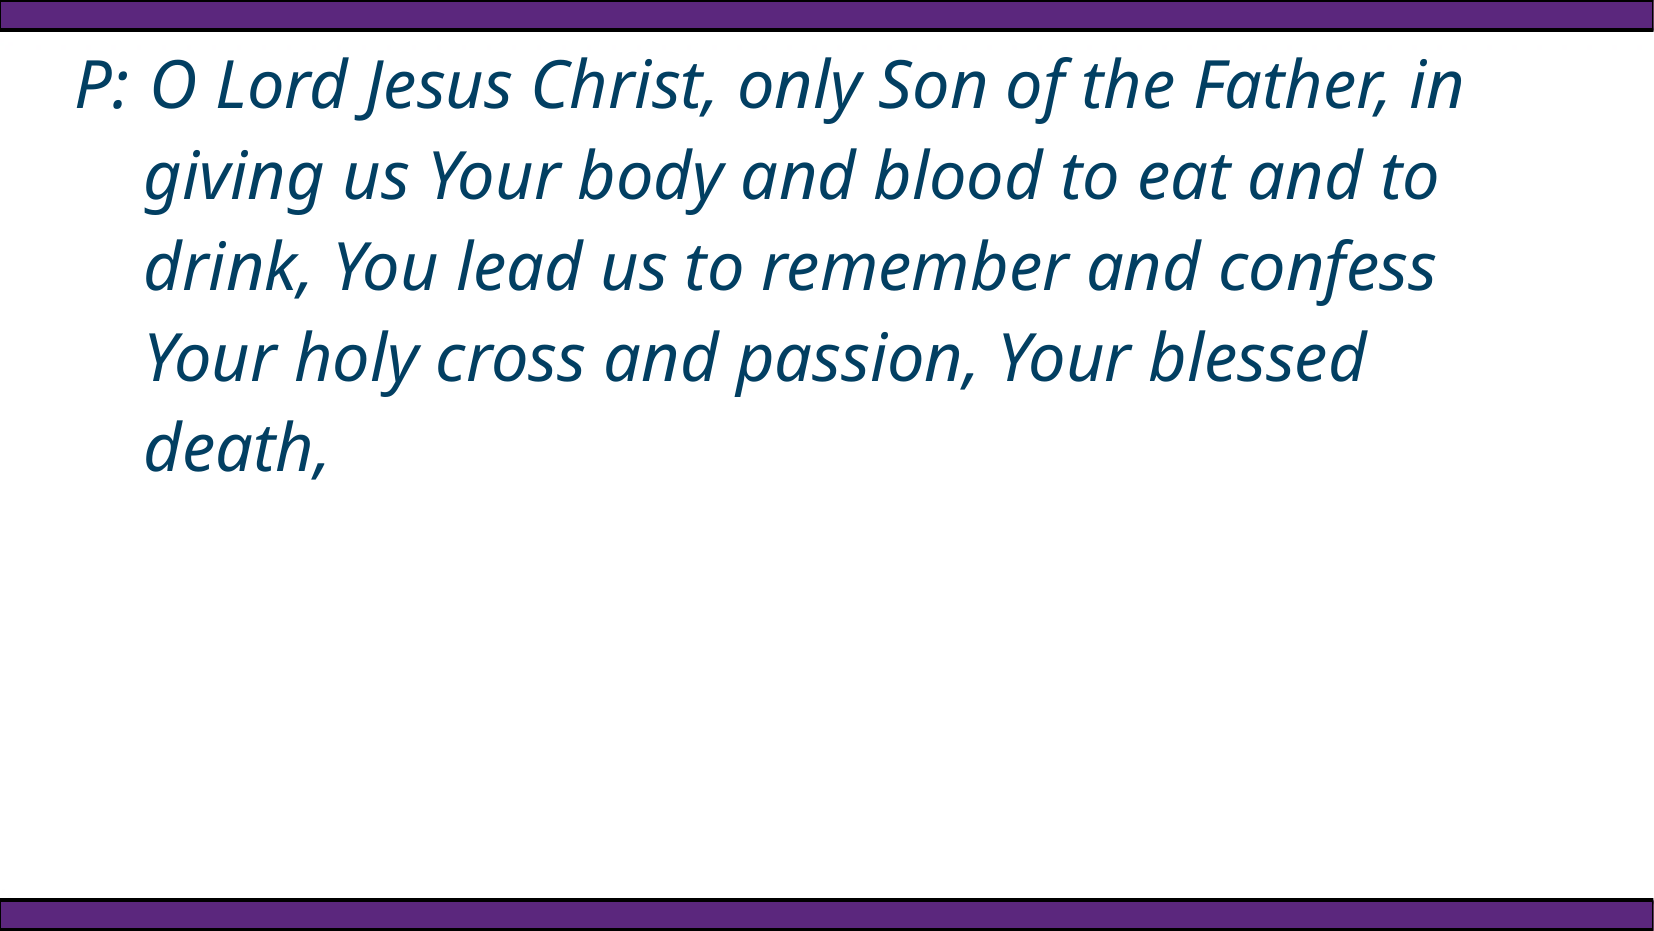

P:	O Lord Jesus Christ, only Son of the Father, in
 giving us Your body and blood to eat and to
 drink, You lead us to remember and confess
 Your holy cross and passion, Your blessed
 death,